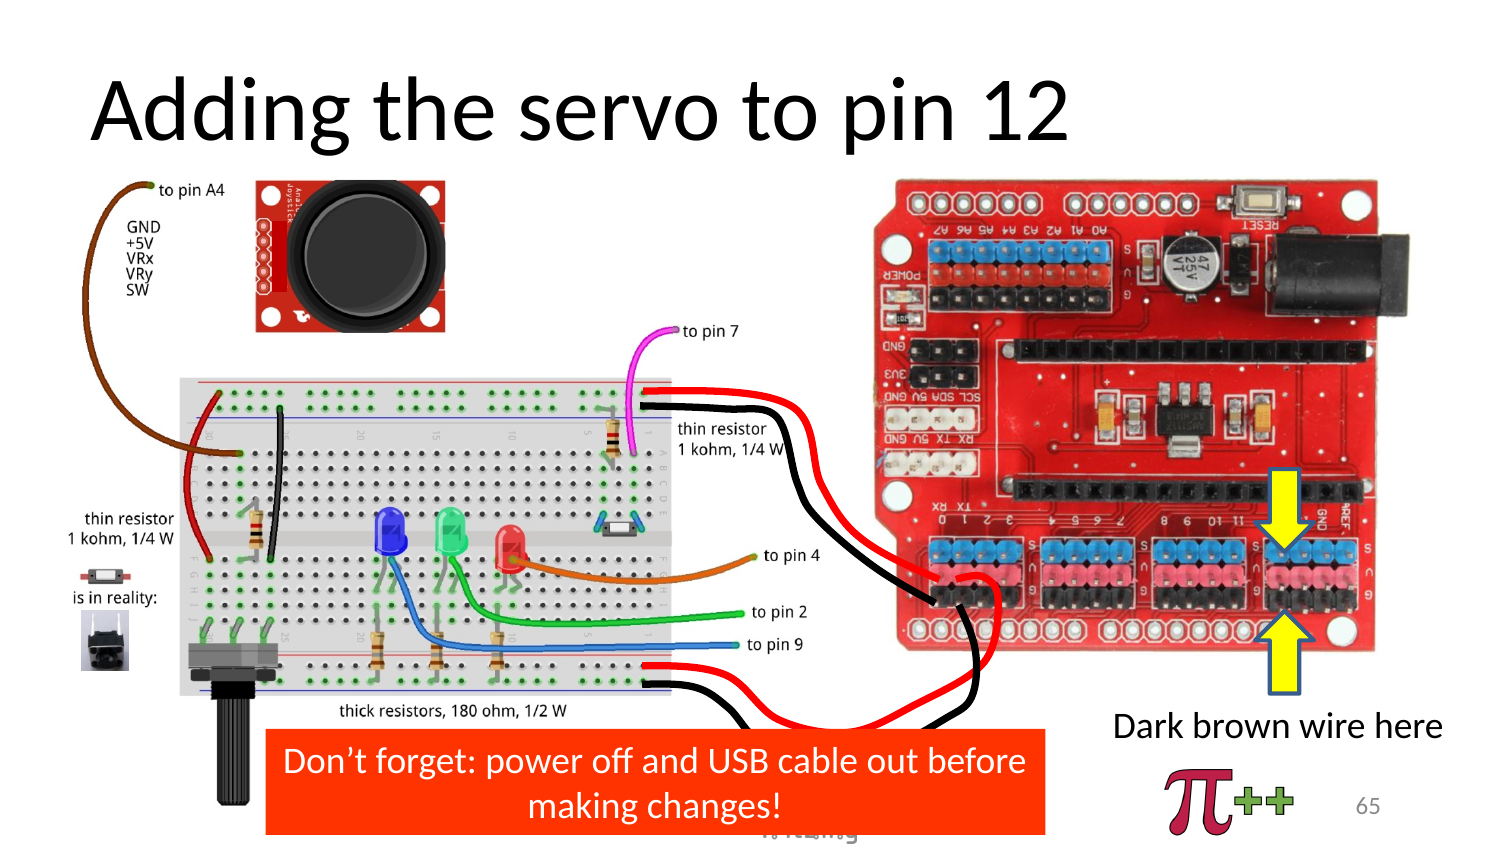

# Adding the servo to pin 12
Dark brown wire here
Don’t forget: power off and USB cable out before making changes!
64